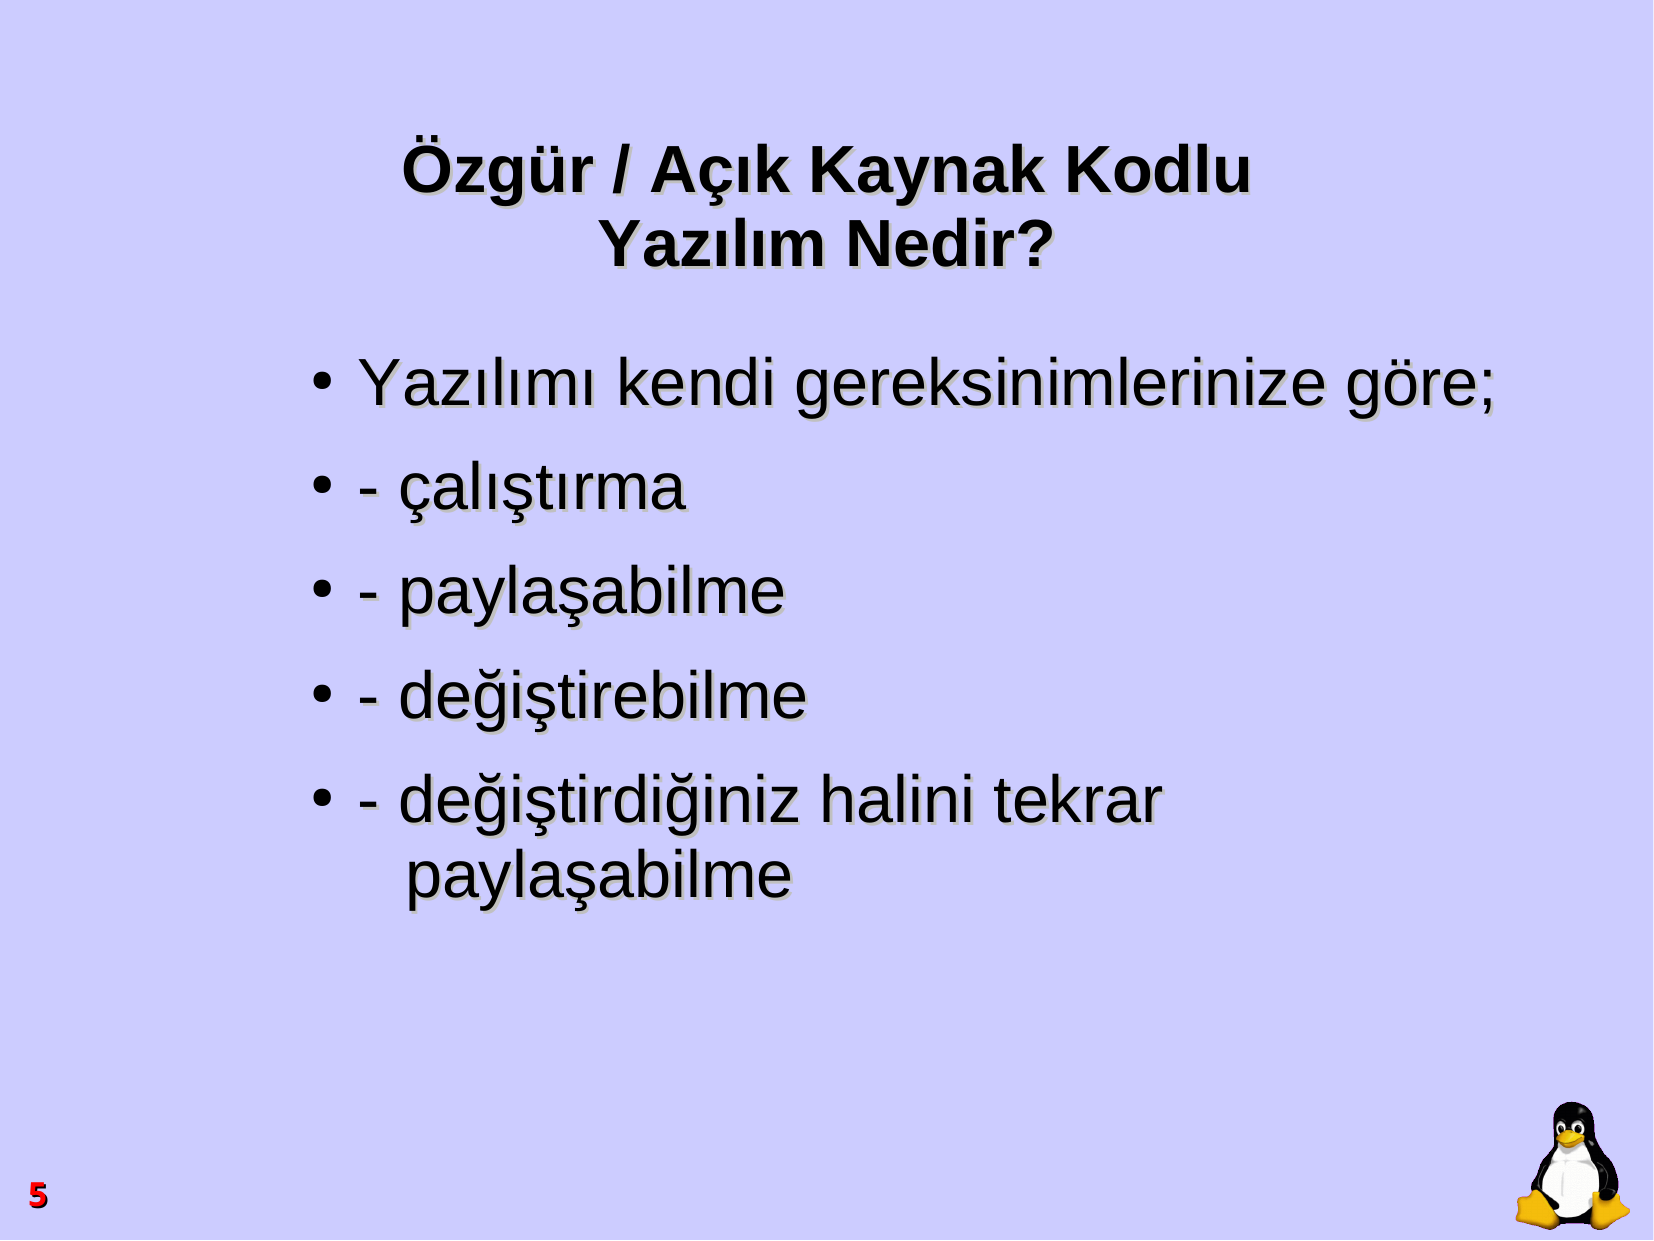

# Özgür / Açık Kaynak Kodlu Yazılım Nedir?
Yazılımı kendi gereksinimlerinize göre;
- çalıştırma
- paylaşabilme
- değiştirebilme
- değiştirdiğiniz halini tekrar paylaşabilme